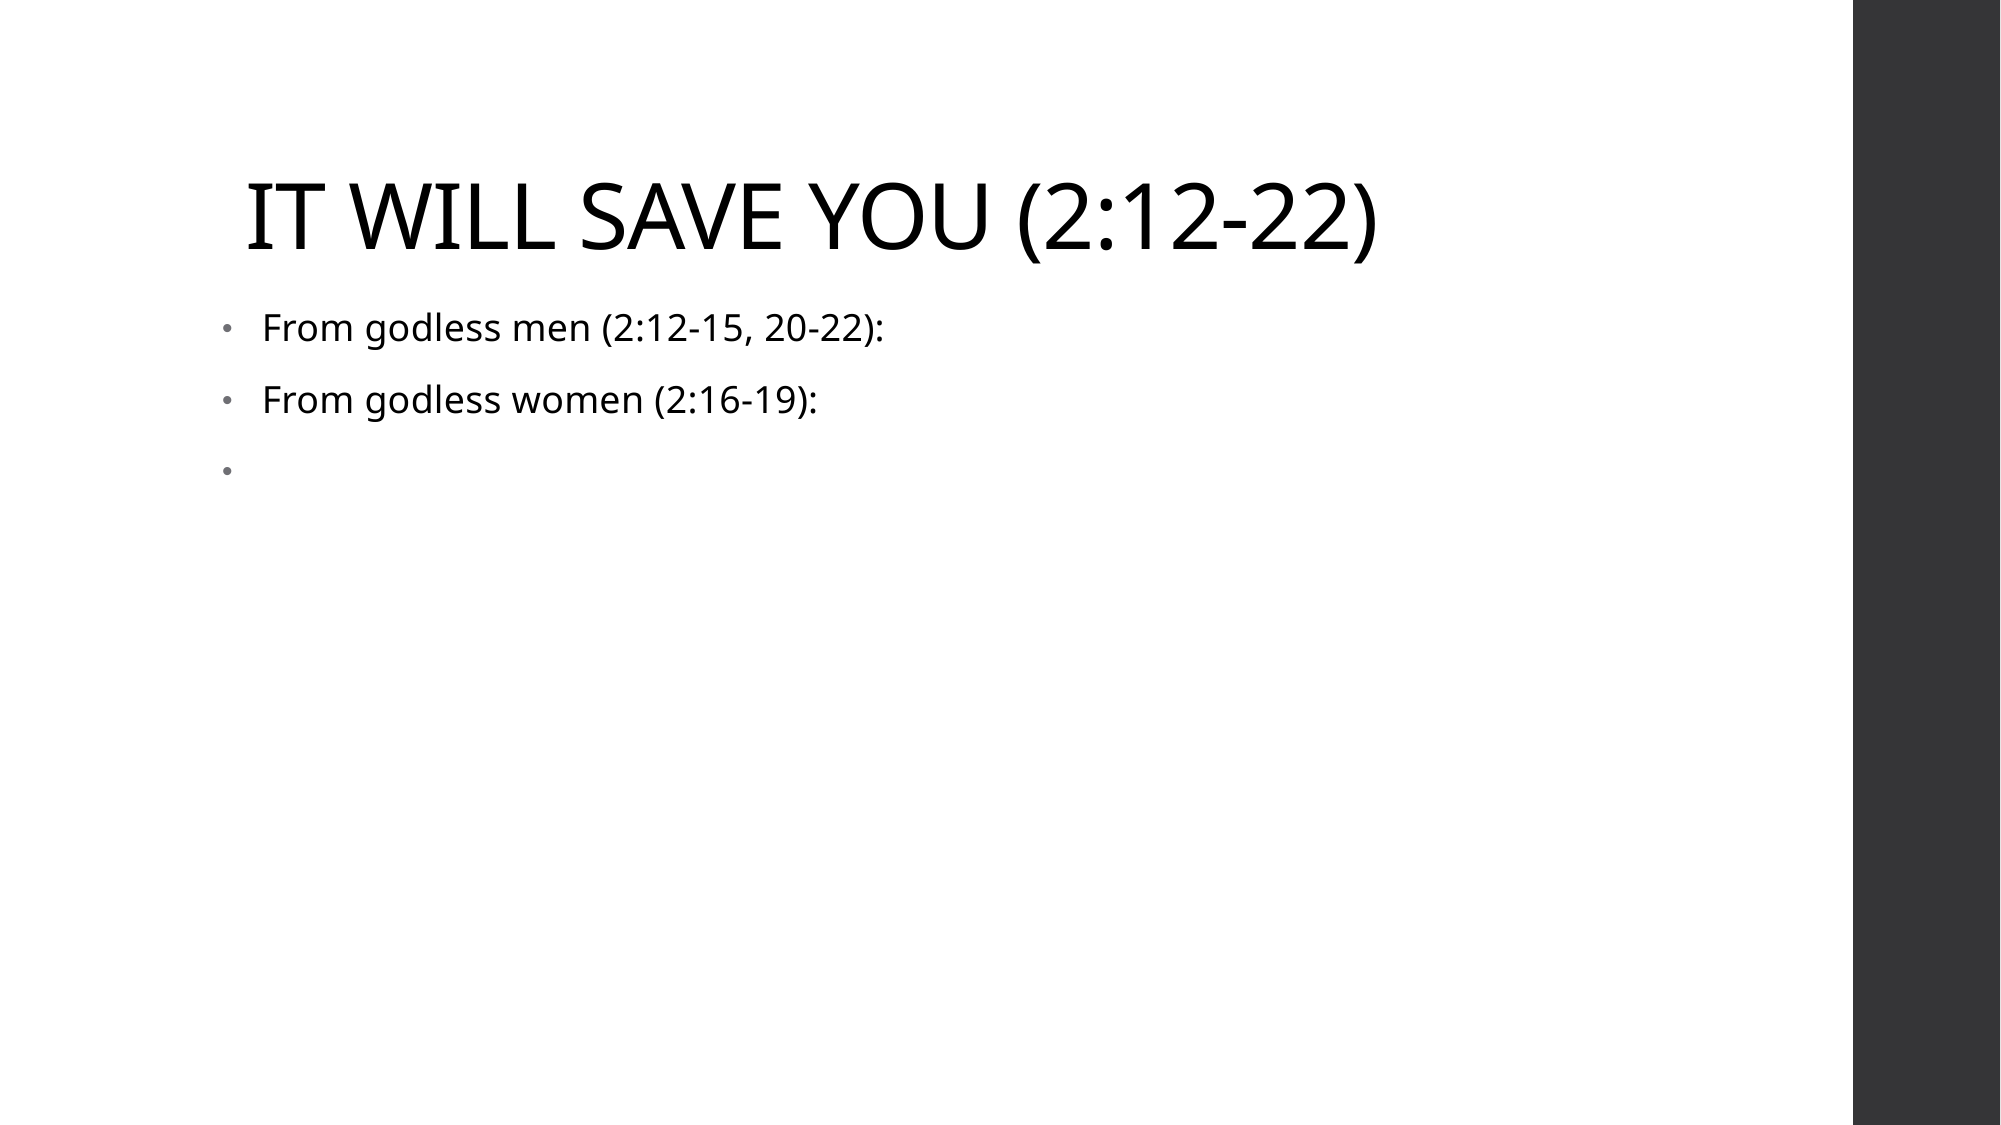

# IT WILL SAVE YOU (2:12-22)
 From godless men (2:12-15, 20-22):
 From godless women (2:16-19):